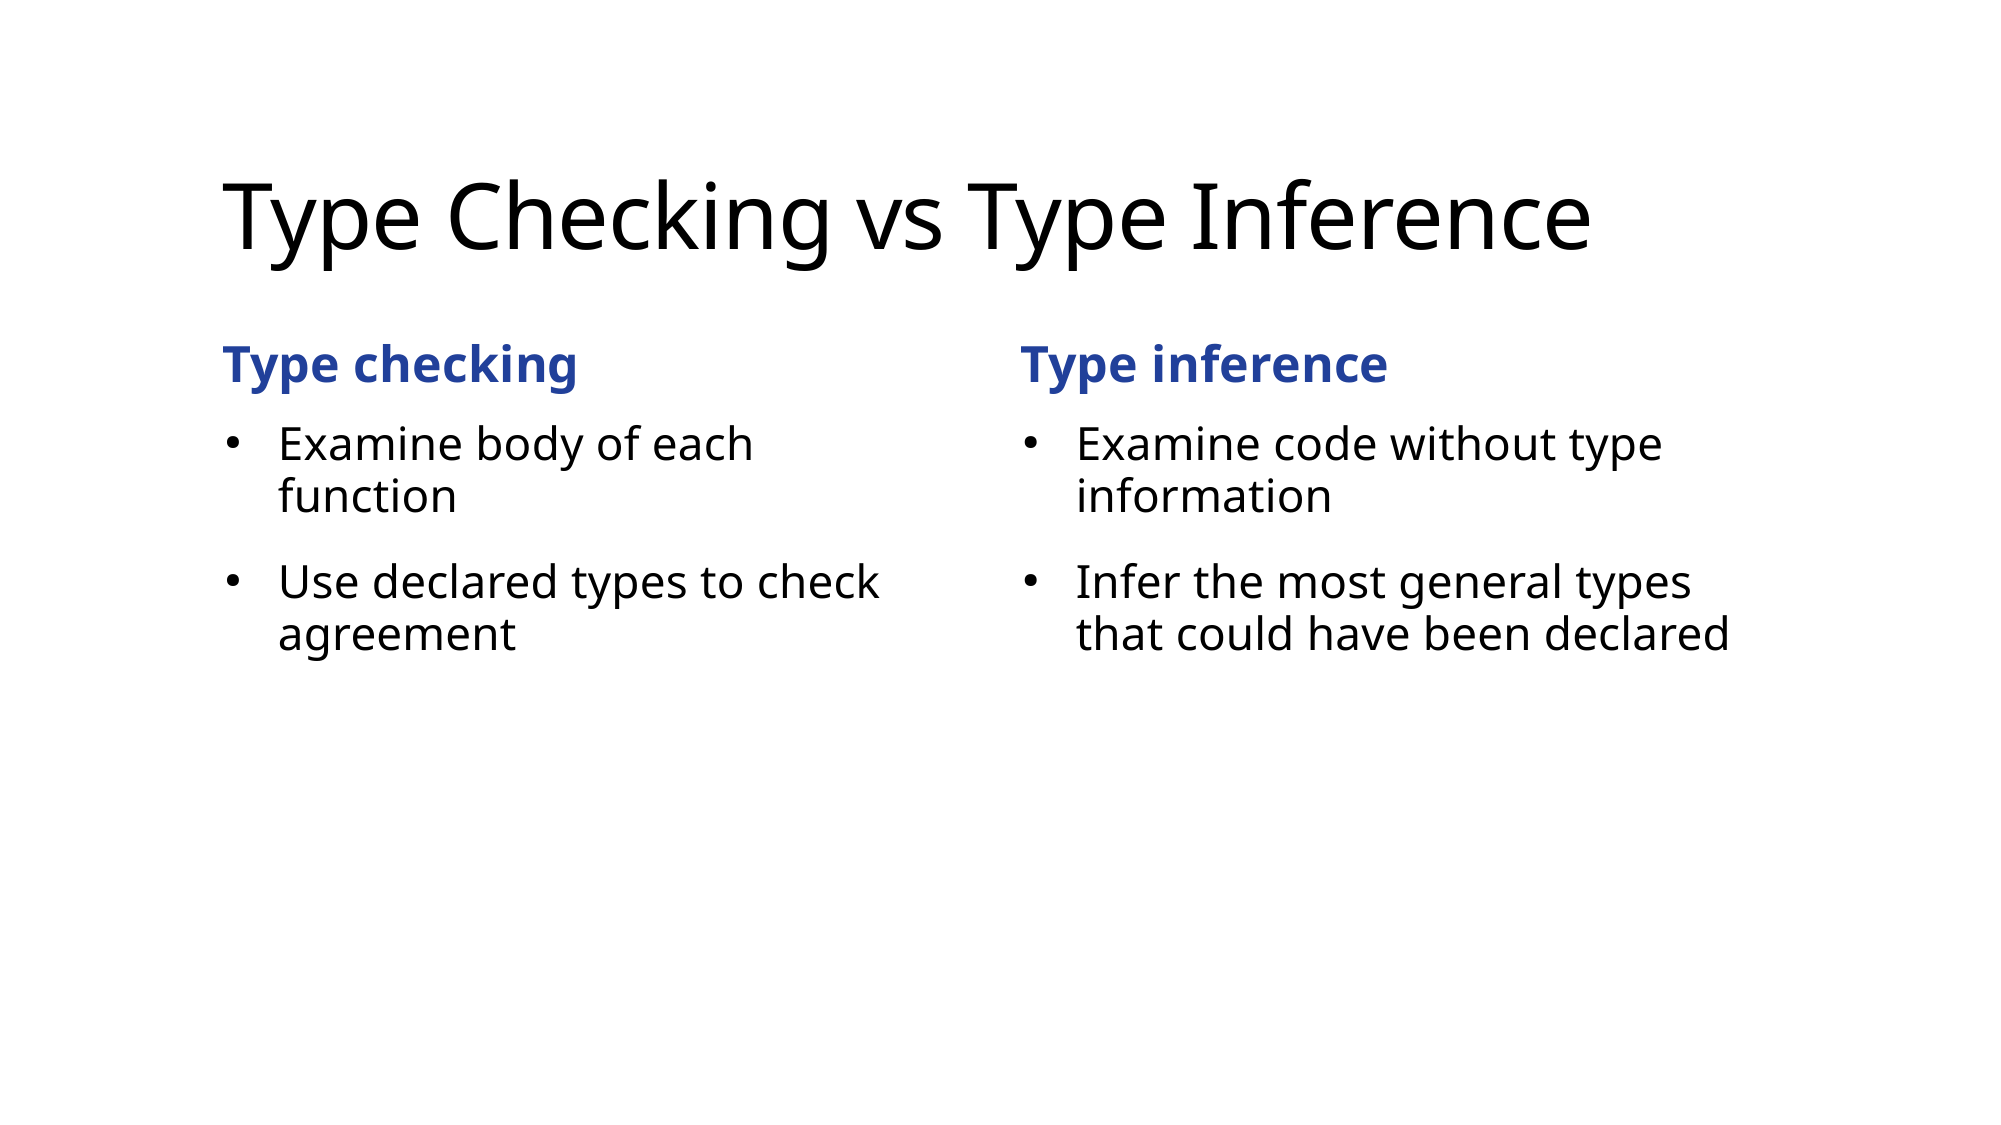

# Type Checking vs Type Inference
Type checking
Type inference
Examine body of each function
Use declared types to check agreement
Examine code without type information
Infer the most general types that could have been declared